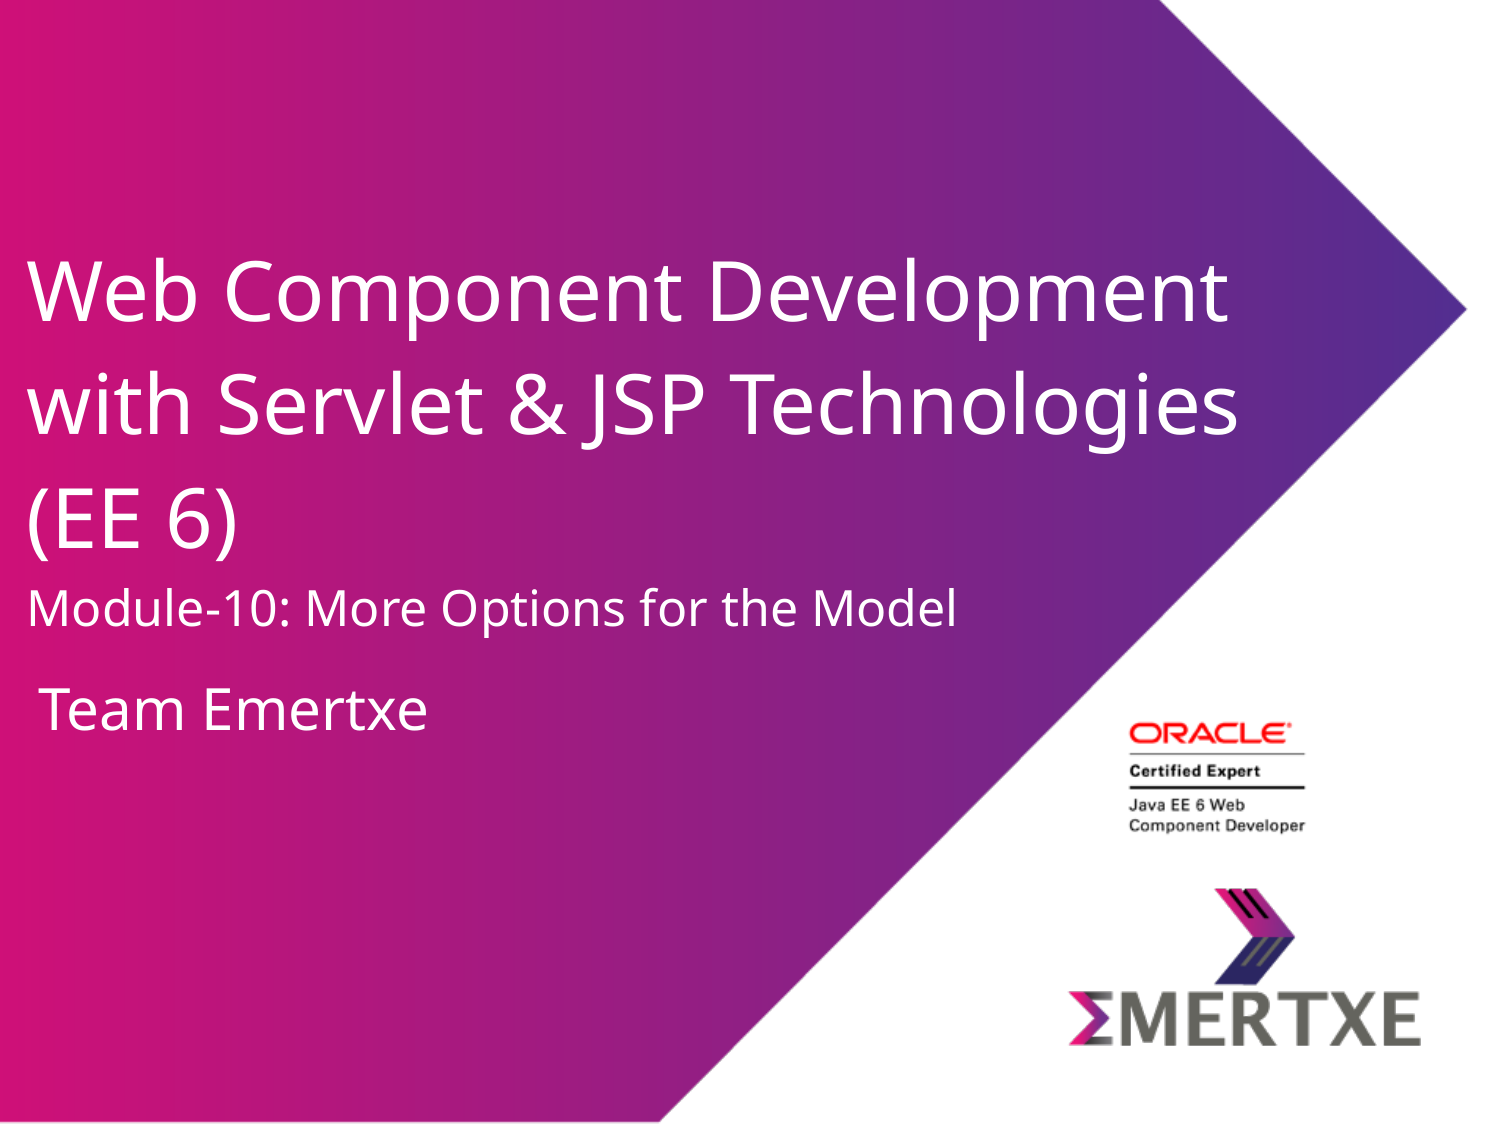

Web Component Development with Servlet & JSP Technologies (EE 6)
Module-10: More Options for the Model
Team Emertxe